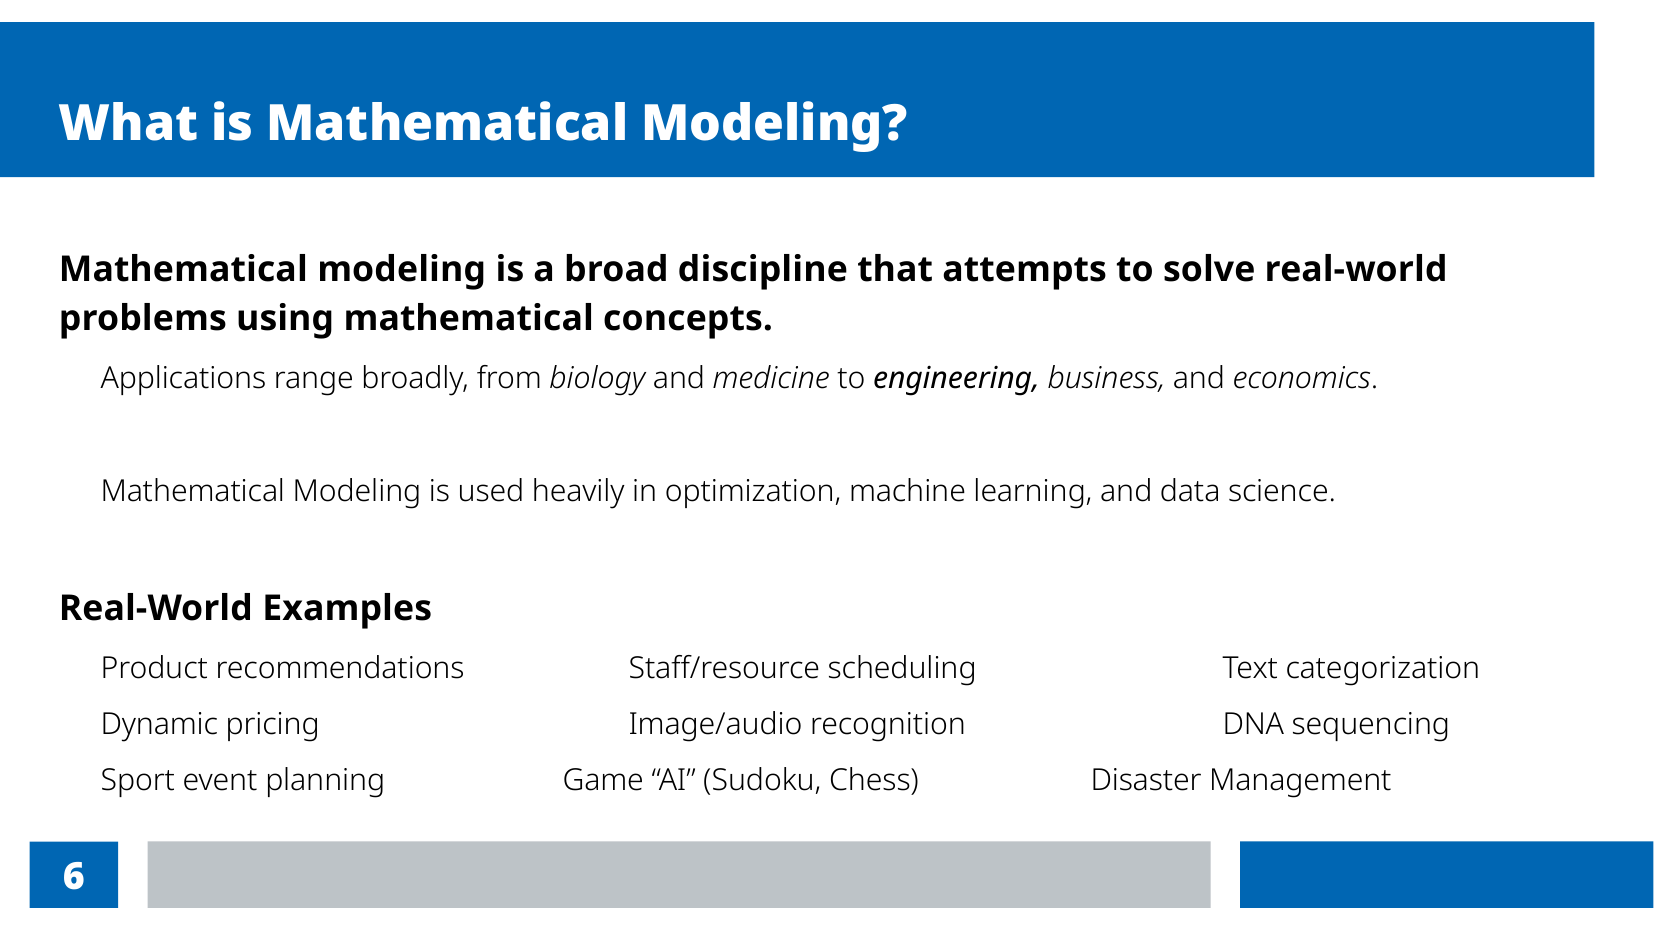

# What is Mathematical Modeling?
Mathematical modeling is a broad discipline that attempts to solve real-world problems using mathematical concepts.
Applications range broadly, from biology and medicine to engineering, business, and economics.
Mathematical Modeling is used heavily in optimization, machine learning, and data science.
Real-World Examples
Product recommendations 	Staff/resource scheduling 			 	Text categorization
Dynamic pricing			 				 			 	Image/audio recognition 		 	DNA sequencing
Sport event planning 		Game “AI” (Sudoku, Chess) 	Disaster Management
6